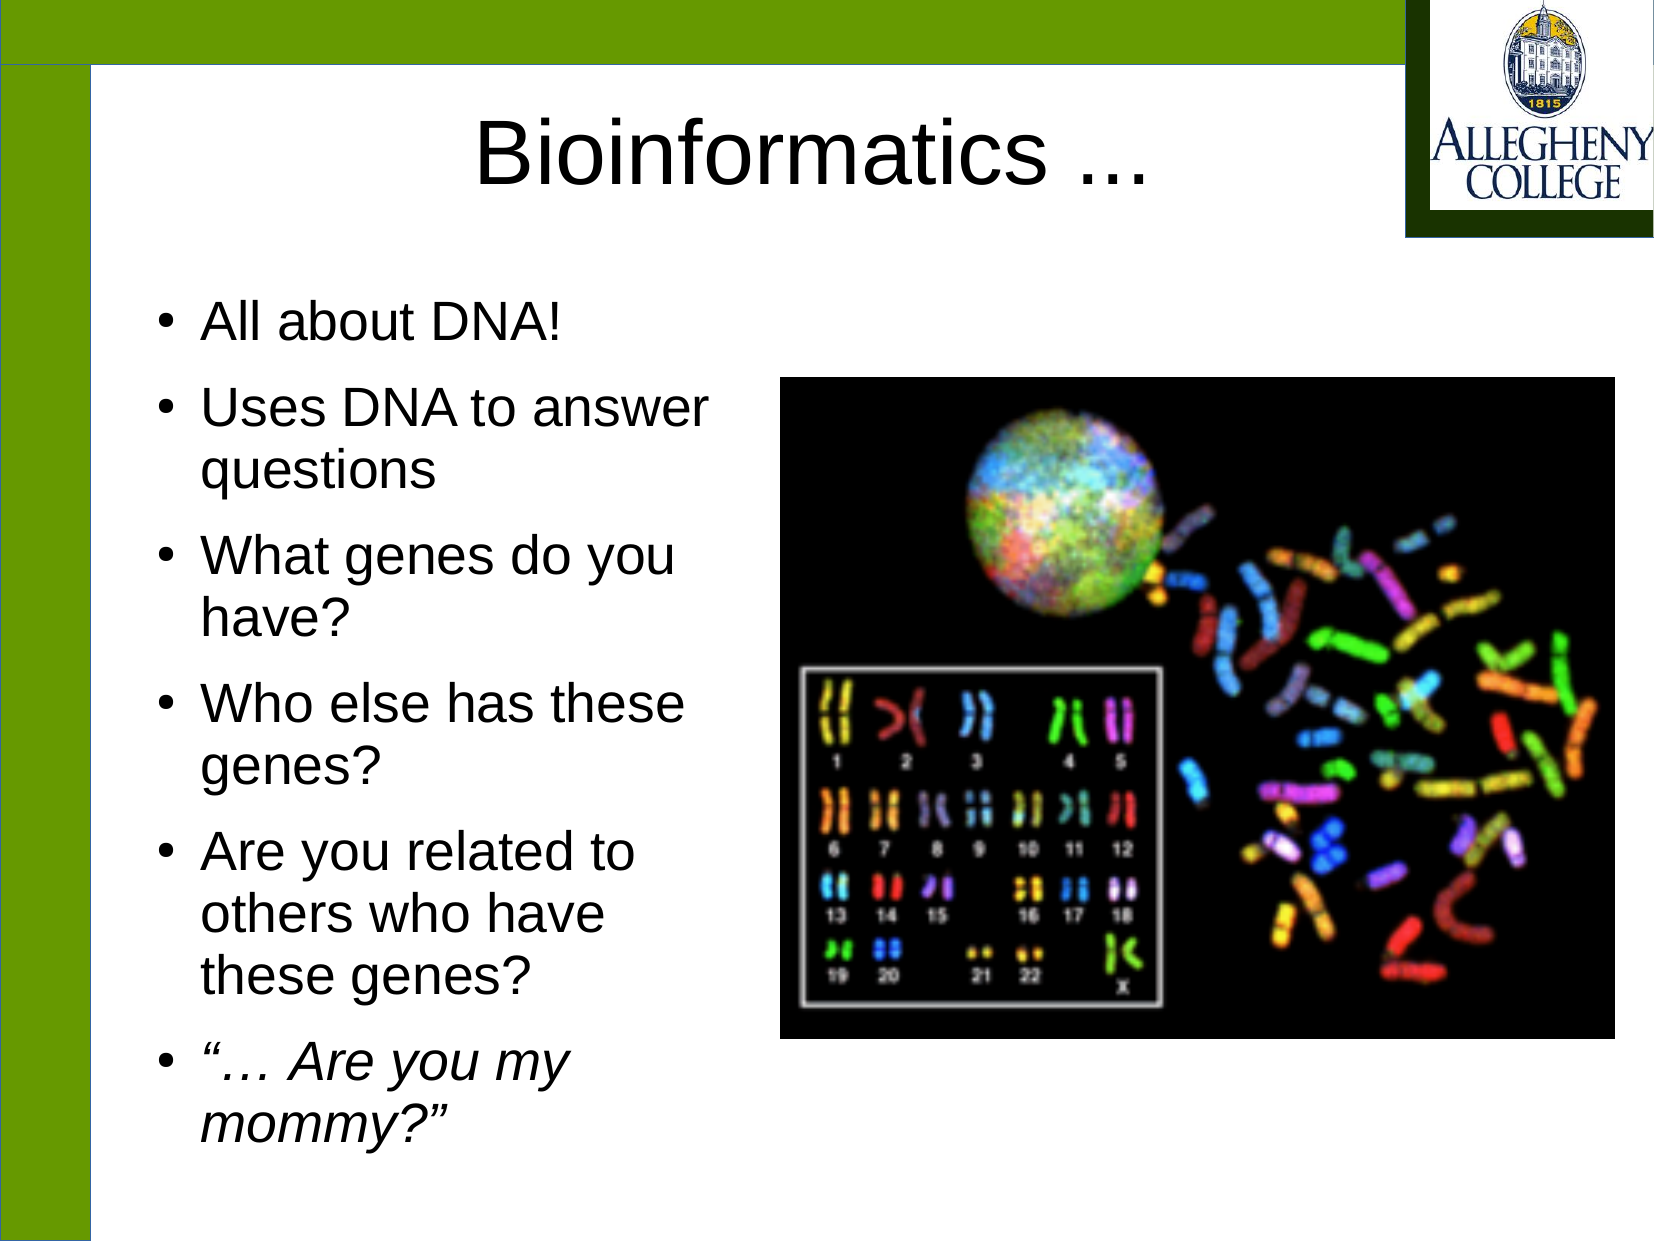

# Bioinformatics ...
All about DNA!
Uses DNA to answer questions
What genes do you have?
Who else has these genes?
Are you related to others who have these genes?
“… Are you my mommy?”